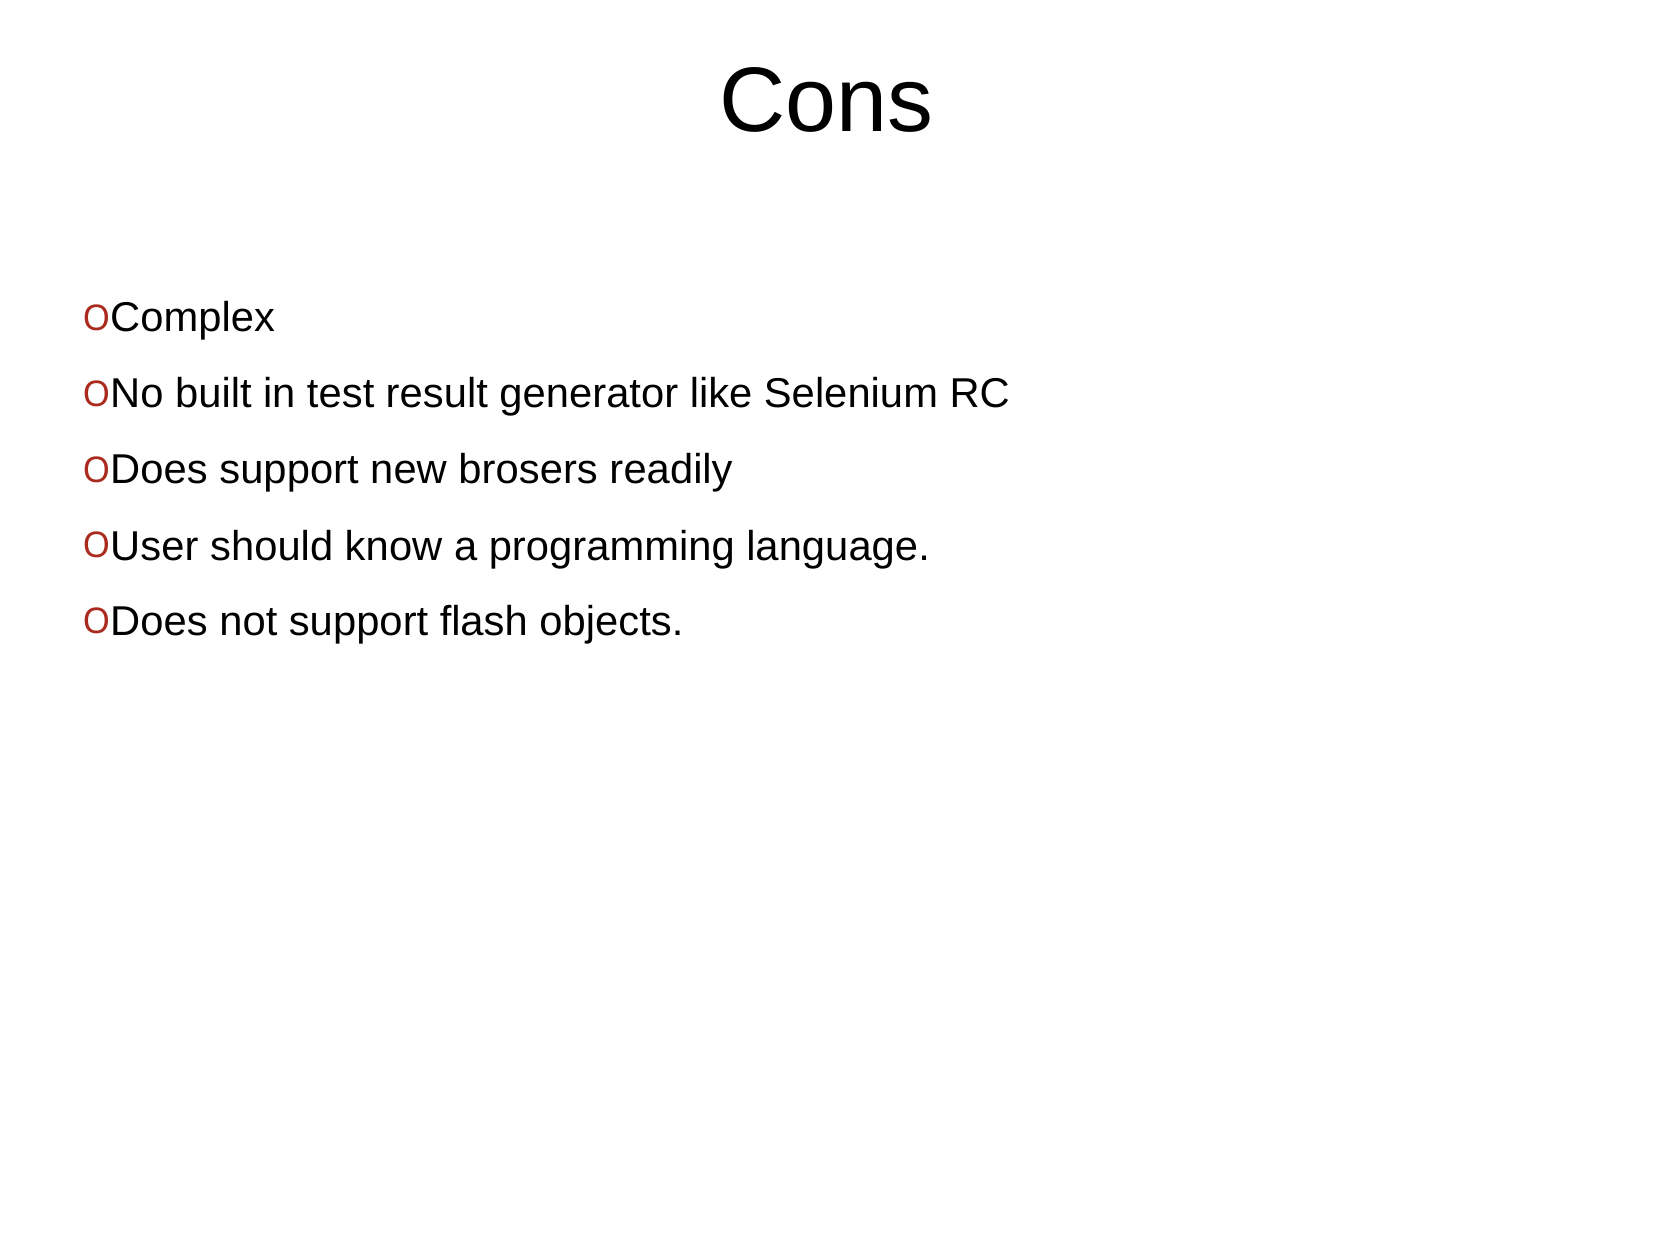

# Cons
Complex
No built in test result generator like Selenium RC
Does support new brosers readily
User should know a programming language.
Does not support flash objects.